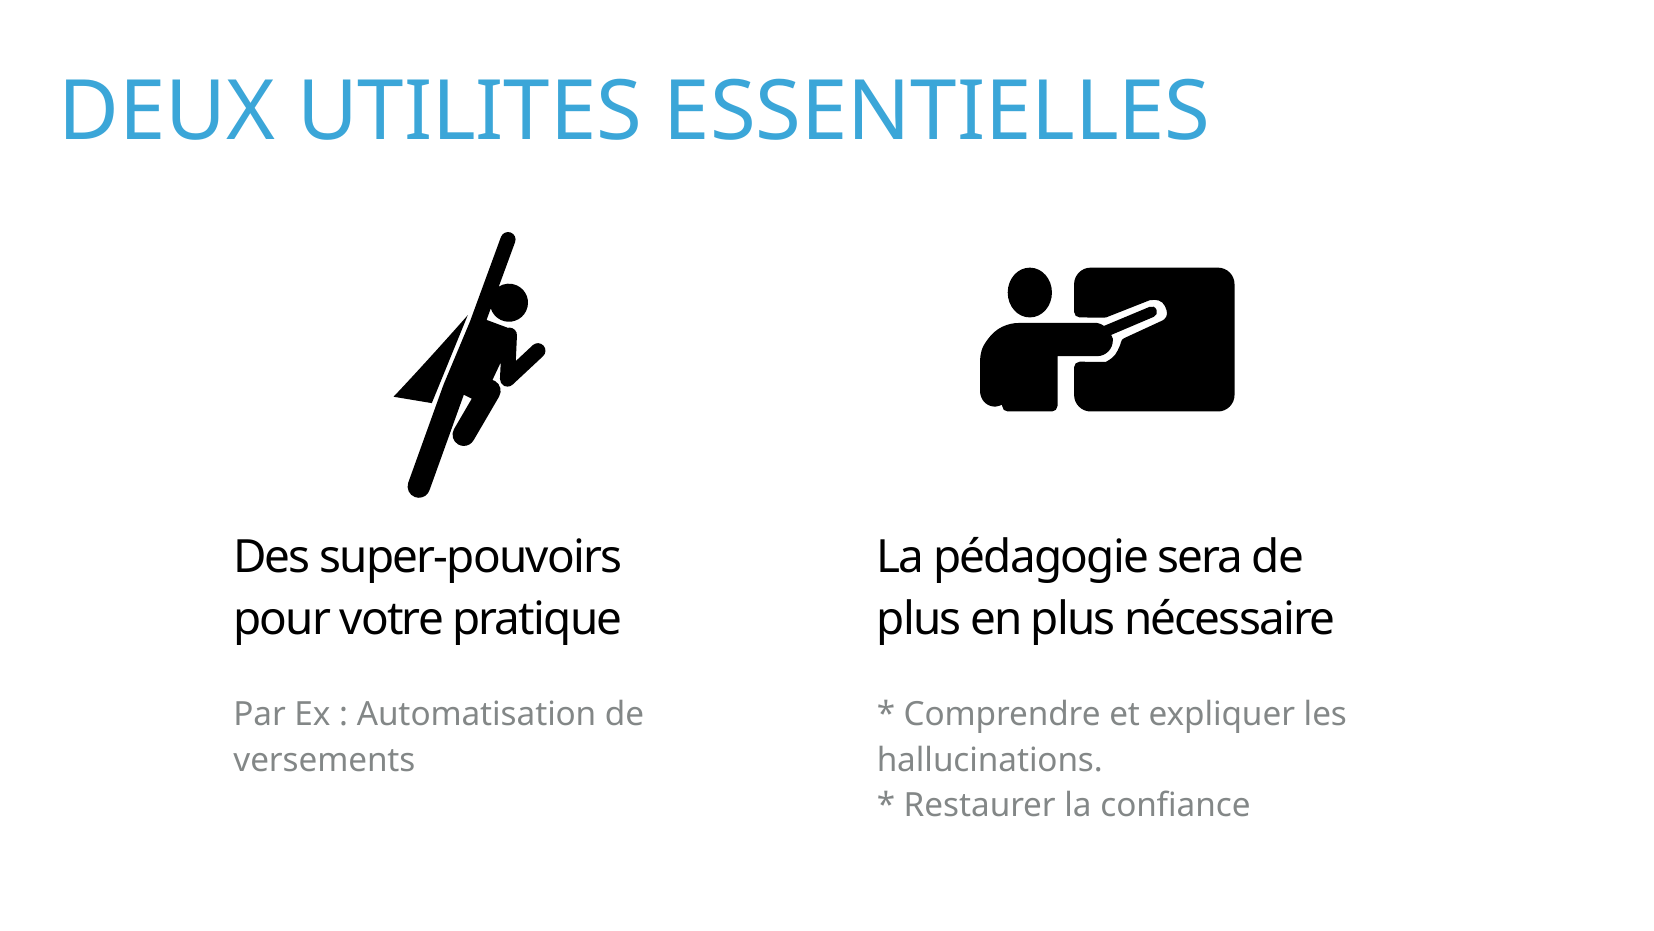

# Deux utilites essentielles
Des super-pouvoirs
pour votre pratique
Par Ex : Automatisation de versements
La pédagogie sera de plus en plus nécessaire
* Comprendre et expliquer les hallucinations.
* Restaurer la confiance